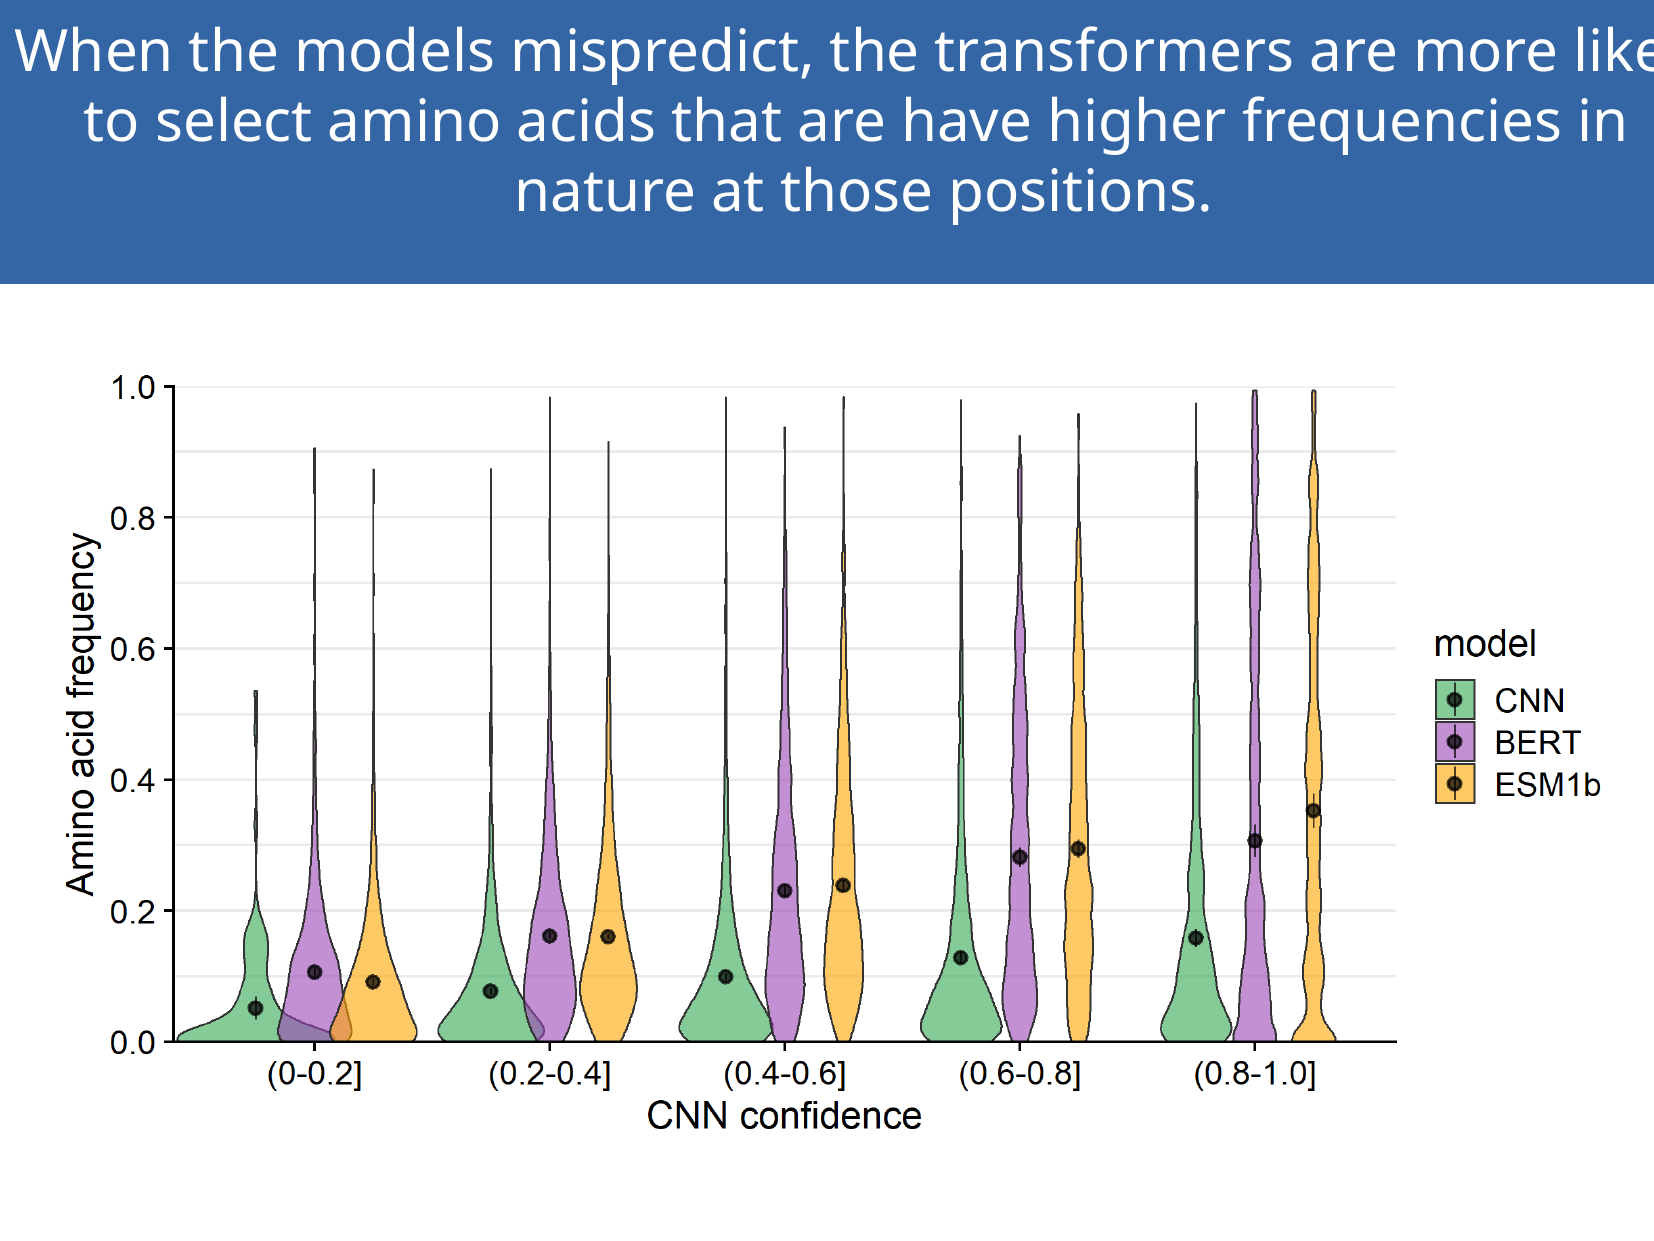

When the models mispredict, the transformers are more likely
to select amino acids that are have higher frequencies in
nature at those positions.